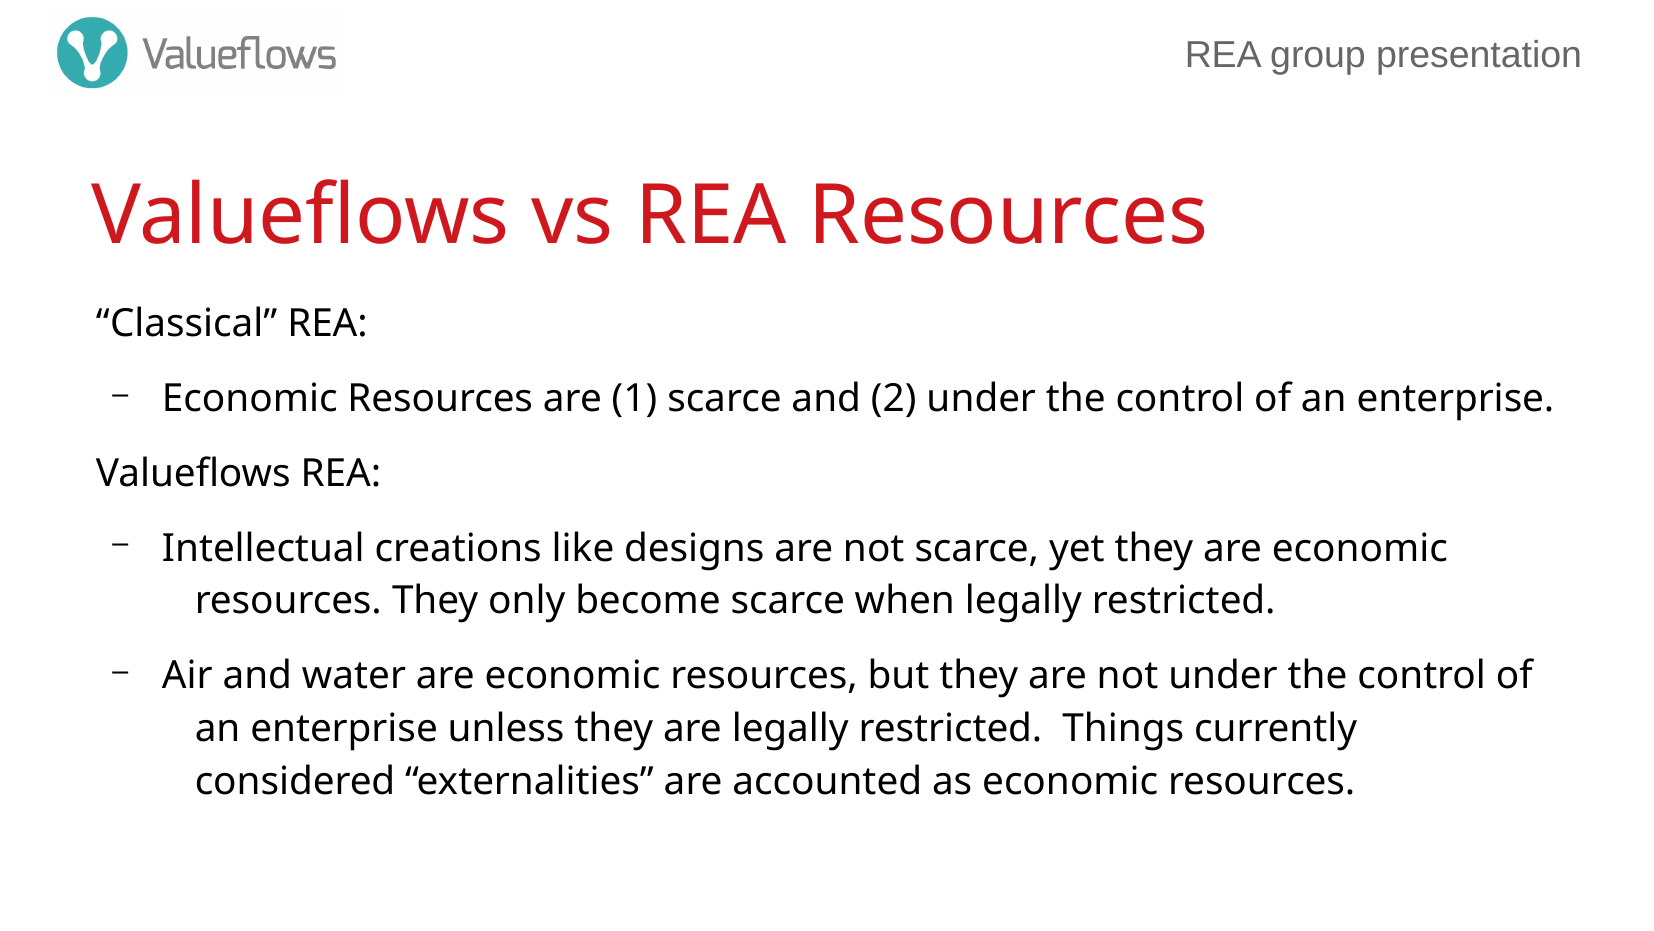

REA group presentation
Valueflows vs REA Resources
# “Classical” REA:
Economic Resources are (1) scarce and (2) under the control of an enterprise.
Valueflows REA:
Intellectual creations like designs are not scarce, yet they are economic resources. They only become scarce when legally restricted.
Air and water are economic resources, but they are not under the control of an enterprise unless they are legally restricted. Things currently considered “externalities” are accounted as economic resources.